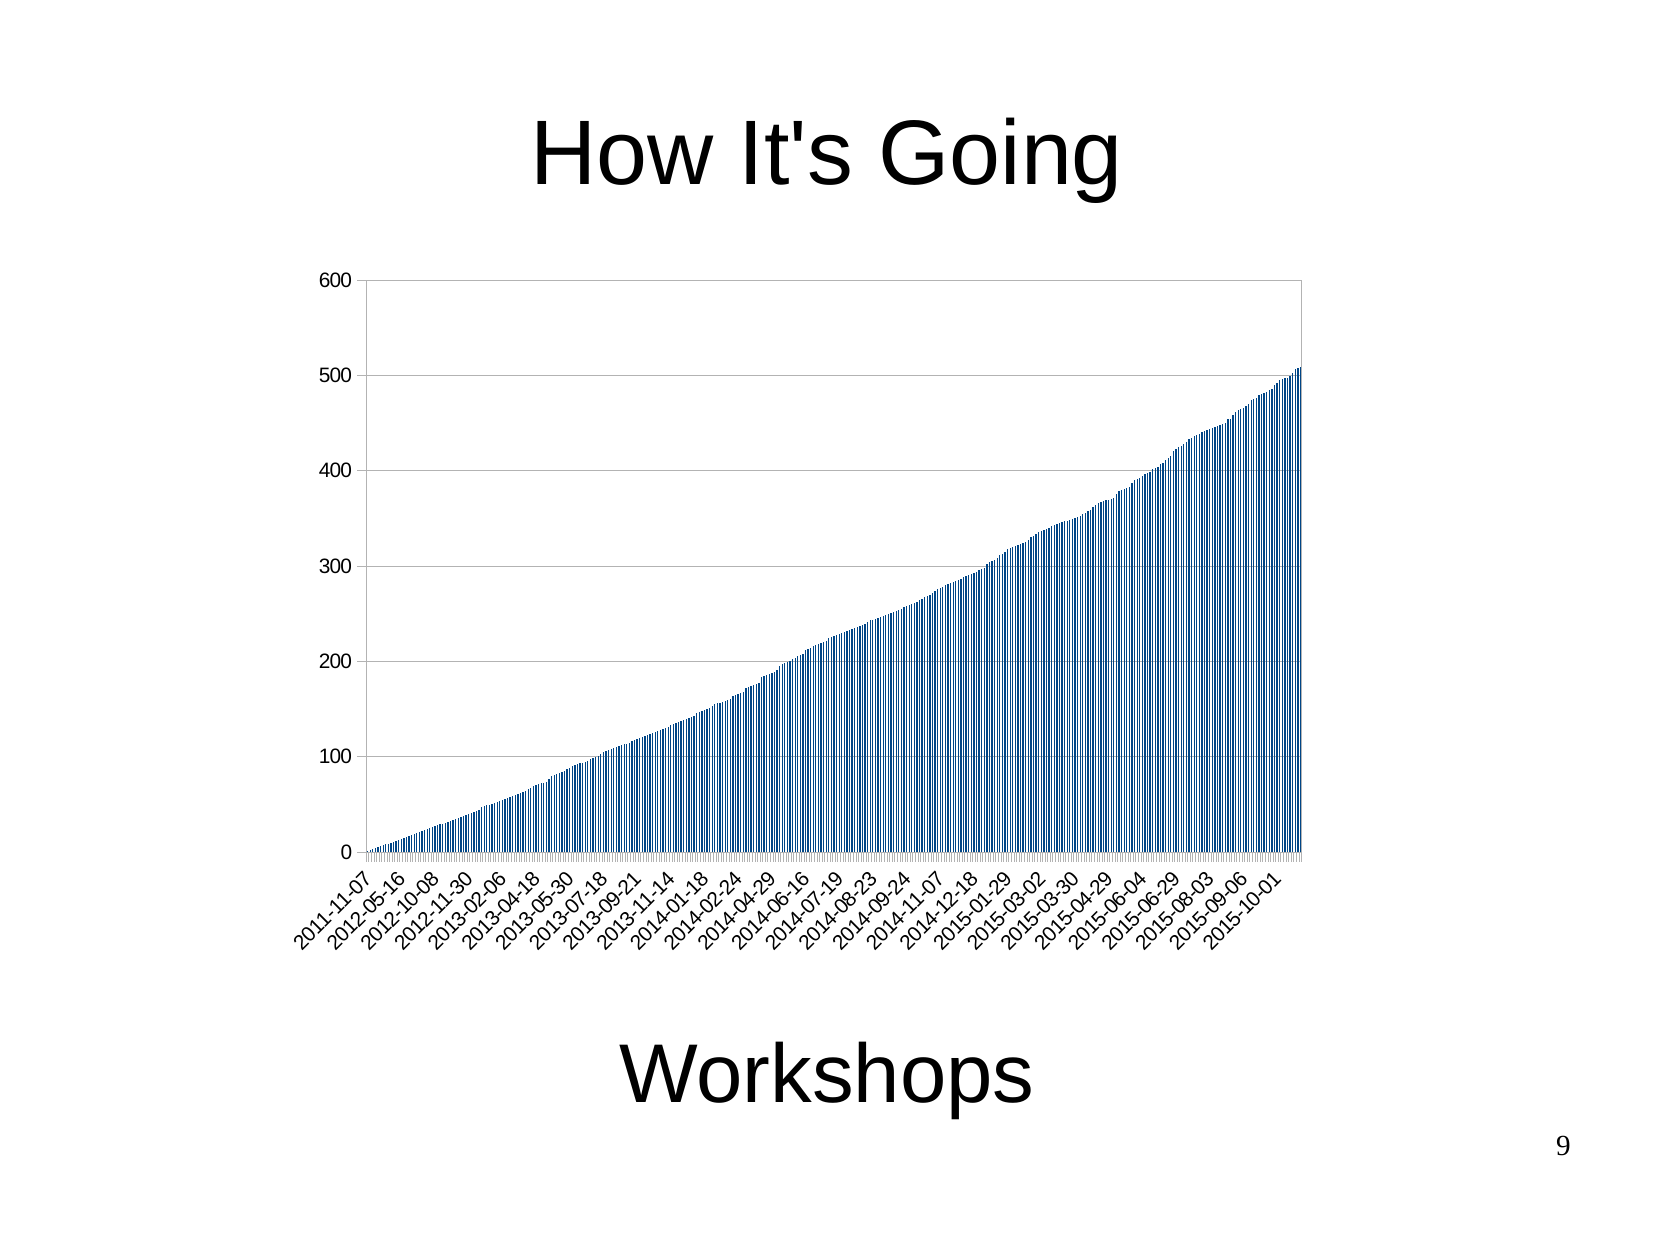

# How It's Going
### Chart
| Category | Column B |
|---|---|
| 2011-11-07 | 1.0 |
| 2012-01-18 | 2.0 |
| 2012-02-20 | 3.0 |
| 2012-02-23 | 4.0 |
| 2012-03-07 | 5.0 |
| 2012-03-26 | 6.0 |
| 2012-03-28 | 7.0 |
| 2012-04-02 | 8.0 |
| 2012-04-14 | 9.0 |
| 2012-04-15 | 10.0 |
| 2012-04-30 | 11.0 |
| 2012-05-07 | 12.0 |
| 2012-05-14 | 13.0 |
| 2012-05-16 | 14.0 |
| 2012-05-22 | 15.0 |
| 2012-06-18 | 16.0 |
| 2012-06-28 | 17.0 |
| 2012-07-09 | 18.0 |
| 2012-07-10 | 19.0 |
| 2012-07-12 | 20.0 |
| 2012-07-16 | 21.0 |
| 2012-07-19 | 22.0 |
| 2012-08-26 | 23.0 |
| 2012-09-13 | 24.0 |
| 2012-09-17 | 25.0 |
| 2012-09-28 | 26.0 |
| 2012-10-08 | 27.0 |
| 2012-10-11 | 28.0 |
| 2012-10-17 | 29.0 |
| 2012-10-18 | 30.0 |
| 2012-10-20 | 31.0 |
| 2012-10-22 | 32.0 |
| 2012-10-23 | 33.0 |
| 2012-10-25 | 34.0 |
| 2012-10-30 | 35.0 |
| 2012-11-08 | 36.0 |
| 2012-11-10 | 37.0 |
| 2012-11-15 | 38.0 |
| 2012-11-28 | 39.0 |
| 2012-11-30 | 40.0 |
| 2012-12-04 | 41.0 |
| 2012-12-10 | 42.0 |
| 2013-01-06 | 43.0 |
| 2013-01-11 | 44.0 |
| 2013-01-12 | 47.0 |
| 2013-01-21 | 48.0 |
| 2013-01-22 | 49.0 |
| 2013-01-24 | 50.0 |
| 2013-01-25 | 51.0 |
| 2013-01-30 | 52.0 |
| 2013-01-31 | 53.0 |
| 2013-02-05 | 54.0 |
| 2013-02-06 | 55.0 |
| 2013-02-07 | 56.0 |
| 2013-02-14 | 57.0 |
| 2013-02-25 | 58.0 |
| 2013-03-04 | 59.0 |
| 2013-03-07 | 60.0 |
| 2013-03-12 | 61.0 |
| 2013-03-20 | 62.0 |
| 2013-03-23 | 63.0 |
| 2013-03-24 | 64.0 |
| 2013-04-04 | 66.0 |
| 2013-04-08 | 67.0 |
| 2013-04-13 | 69.0 |
| 2013-04-18 | 70.0 |
| 2013-04-20 | 71.0 |
| 2013-04-27 | 72.0 |
| 2013-04-29 | 73.0 |
| 2013-05-02 | 74.0 |
| 2013-05-06 | 77.0 |
| 2013-05-09 | 80.0 |
| 2013-05-12 | 81.0 |
| 2013-05-13 | 82.0 |
| 2013-05-16 | 83.0 |
| 2013-05-18 | 84.0 |
| 2013-05-20 | 85.0 |
| 2013-05-23 | 87.0 |
| 2013-05-30 | 88.0 |
| 2013-06-03 | 90.0 |
| 2013-06-04 | 91.0 |
| 2013-06-06 | 92.0 |
| 2013-06-09 | 93.0 |
| 2013-06-17 | 94.0 |
| 2013-06-24 | 95.0 |
| 2013-06-25 | 96.0 |
| 2013-07-01 | 98.0 |
| 2013-07-03 | 99.0 |
| 2013-07-08 | 100.0 |
| 2013-07-11 | 101.0 |
| 2013-07-15 | 103.0 |
| 2013-07-18 | 105.0 |
| 2013-07-25 | 106.0 |
| 2013-07-27 | 107.0 |
| 2013-08-04 | 108.0 |
| 2013-08-12 | 109.0 |
| 2013-08-22 | 110.0 |
| 2013-08-23 | 111.0 |
| 2013-08-27 | 112.0 |
| 2013-08-28 | 113.0 |
| 2013-09-05 | 114.0 |
| 2013-09-12 | 115.0 |
| 2013-09-16 | 117.0 |
| 2013-09-19 | 118.0 |
| 2013-09-21 | 119.0 |
| 2013-09-23 | 120.0 |
| 2013-09-24 | 121.0 |
| 2013-09-26 | 122.0 |
| 2013-09-27 | 123.0 |
| 2013-09-30 | 124.0 |
| 2013-10-01 | 125.0 |
| 2013-10-03 | 126.0 |
| 2013-10-09 | 127.0 |
| 2013-10-17 | 128.0 |
| 2013-10-24 | 129.0 |
| 2013-10-25 | 130.0 |
| 2013-10-29 | 131.0 |
| 2013-11-14 | 133.0 |
| 2013-11-18 | 134.0 |
| 2013-11-23 | 135.0 |
| 2013-11-25 | 136.0 |
| 2013-12-03 | 138.0 |
| 2013-12-12 | 139.0 |
| 2013-12-16 | 140.0 |
| 2014-01-06 | 141.0 |
| 2014-01-07 | 142.0 |
| 2014-01-08 | 143.0 |
| 2014-01-13 | 146.0 |
| 2014-01-14 | 147.0 |
| 2014-01-16 | 148.0 |
| 2014-01-18 | 149.0 |
| 2014-01-20 | 150.0 |
| 2014-01-21 | 151.0 |
| 2014-01-27 | 153.0 |
| 2014-01-30 | 155.0 |
| 2014-01-31 | 156.0 |
| 2014-02-03 | 157.0 |
| 2014-02-10 | 158.0 |
| 2014-02-11 | 159.0 |
| 2014-02-13 | 160.0 |
| 2014-02-15 | 161.0 |
| 2014-02-18 | 164.0 |
| 2014-02-22 | 165.0 |
| 2014-02-24 | 166.0 |
| 2014-02-28 | 167.0 |
| 2014-03-10 | 168.0 |
| 2014-03-17 | 172.0 |
| 2014-03-18 | 173.0 |
| 2014-04-02 | 174.0 |
| 2014-04-03 | 175.0 |
| 2014-04-04 | 176.0 |
| 2014-04-09 | 178.0 |
| 2014-04-14 | 184.0 |
| 2014-04-23 | 185.0 |
| 2014-04-24 | 186.0 |
| 2014-04-28 | 187.0 |
| 2014-04-29 | 188.0 |
| 2014-05-05 | 189.0 |
| 2014-05-08 | 191.0 |
| 2014-05-12 | 195.0 |
| 2014-05-19 | 197.0 |
| 2014-05-23 | 198.0 |
| 2014-05-29 | 199.0 |
| 2014-06-02 | 201.0 |
| 2014-06-04 | 203.0 |
| 2014-06-05 | 204.0 |
| 2014-06-10 | 206.0 |
| 2014-06-11 | 207.0 |
| 2014-06-15 | 208.0 |
| 2014-06-16 | 212.0 |
| 2014-06-20 | 213.0 |
| 2014-06-22 | 214.0 |
| 2014-06-24 | 216.0 |
| 2014-06-25 | 217.0 |
| 2014-06-26 | 218.0 |
| 2014-06-30 | 219.0 |
| 2014-07-02 | 220.0 |
| 2014-07-08 | 222.0 |
| 2014-07-10 | 225.0 |
| 2014-07-14 | 226.0 |
| 2014-07-15 | 227.0 |
| 2014-07-17 | 228.0 |
| 2014-07-19 | 229.0 |
| 2014-07-21 | 230.0 |
| 2014-07-23 | 231.0 |
| 2014-07-24 | 232.0 |
| 2014-07-28 | 233.0 |
| 2014-07-30 | 234.0 |
| 2014-08-05 | 235.0 |
| 2014-08-06 | 236.0 |
| 2014-08-11 | 237.0 |
| 2014-08-12 | 238.0 |
| 2014-08-14 | 239.0 |
| 2014-08-18 | 241.0 |
| 2014-08-21 | 243.0 |
| 2014-08-23 | 244.0 |
| 2014-08-25 | 245.0 |
| 2014-08-26 | 246.0 |
| 2014-08-28 | 247.0 |
| 2014-09-01 | 248.0 |
| 2014-09-04 | 249.0 |
| 2014-09-10 | 250.0 |
| 2014-09-11 | 251.0 |
| 2014-09-13 | 252.0 |
| 2014-09-15 | 253.0 |
| 2014-09-16 | 254.0 |
| 2014-09-18 | 255.0 |
| 2014-09-22 | 257.0 |
| 2014-09-24 | 258.0 |
| 2014-09-25 | 259.0 |
| 2014-09-27 | 260.0 |
| 2014-09-29 | 261.0 |
| 2014-09-30 | 262.0 |
| 2014-10-06 | 265.0 |
| 2014-10-11 | 266.0 |
| 2014-10-13 | 268.0 |
| 2014-10-22 | 269.0 |
| 2014-10-30 | 270.0 |
| 2014-10-31 | 272.0 |
| 2014-11-05 | 274.0 |
| 2014-11-06 | 276.0 |
| 2014-11-07 | 277.0 |
| 2014-11-10 | 278.0 |
| 2014-11-12 | 280.0 |
| 2014-11-17 | 281.0 |
| 2014-11-24 | 282.0 |
| 2014-11-27 | 284.0 |
| 2014-12-03 | 285.0 |
| 2014-12-06 | 286.0 |
| 2014-12-08 | 287.0 |
| 2014-12-11 | 289.0 |
| 2014-12-14 | 290.0 |
| 2014-12-15 | 291.0 |
| 2014-12-16 | 292.0 |
| 2014-12-18 | 293.0 |
| 2015-01-03 | 294.0 |
| 2015-01-05 | 296.0 |
| 2015-01-06 | 297.0 |
| 2015-01-07 | 298.0 |
| 2015-01-08 | 302.0 |
| 2015-01-10 | 304.0 |
| 2015-01-11 | 305.0 |
| 2015-01-13 | 307.0 |
| 2015-01-14 | 309.0 |
| 2015-01-15 | 312.0 |
| 2015-01-26 | 313.0 |
| 2015-01-27 | 315.0 |
| 2015-01-29 | 318.0 |
| 2015-01-31 | 319.0 |
| 2015-02-01 | 320.0 |
| 2015-02-03 | 321.0 |
| 2015-02-05 | 322.0 |
| 2015-02-09 | 323.0 |
| 2015-02-11 | 324.0 |
| 2015-02-14 | 325.0 |
| 2015-02-16 | 328.0 |
| 2015-02-21 | 331.0 |
| 2015-02-23 | 332.0 |
| 2015-02-25 | 334.0 |
| 2015-02-26 | 336.0 |
| 2015-03-02 | 337.0 |
| 2015-03-03 | 338.0 |
| 2015-03-05 | 339.0 |
| 2015-03-06 | 340.0 |
| 2015-03-10 | 342.0 |
| 2015-03-16 | 343.0 |
| 2015-03-18 | 344.0 |
| 2015-03-19 | 345.0 |
| 2015-03-20 | 346.0 |
| 2015-03-21 | 347.0 |
| 2015-03-23 | 348.0 |
| 2015-03-24 | 349.0 |
| 2015-03-26 | 350.0 |
| 2015-03-30 | 351.0 |
| 2015-04-01 | 352.0 |
| 2015-04-02 | 353.0 |
| 2015-04-08 | 355.0 |
| 2015-04-09 | 356.0 |
| 2015-04-13 | 358.0 |
| 2015-04-15 | 359.0 |
| 2015-04-16 | 362.0 |
| 2015-04-17 | 364.0 |
| 2015-04-18 | 366.0 |
| 2015-04-22 | 367.0 |
| 2015-04-23 | 368.0 |
| 2015-04-27 | 369.0 |
| 2015-04-29 | 370.0 |
| 2015-04-30 | 371.0 |
| 2015-05-01 | 372.0 |
| 2015-05-04 | 376.0 |
| 2015-05-11 | 379.0 |
| 2015-05-12 | 380.0 |
| 2015-05-14 | 381.0 |
| 2015-05-19 | 382.0 |
| 2015-05-25 | 383.0 |
| 2015-05-27 | 387.0 |
| 2015-05-30 | 390.0 |
| 2015-06-02 | 392.0 |
| 2015-06-03 | 393.0 |
| 2015-06-04 | 395.0 |
| 2015-06-08 | 397.0 |
| 2015-06-09 | 398.0 |
| 2015-06-12 | 399.0 |
| 2015-06-15 | 402.0 |
| 2015-06-16 | 403.0 |
| 2015-06-17 | 404.0 |
| 2015-06-18 | 407.0 |
| 2015-06-19 | 408.0 |
| 2015-06-22 | 412.0 |
| 2015-06-23 | 414.0 |
| 2015-06-24 | 416.0 |
| 2015-06-25 | 421.0 |
| 2015-06-29 | 423.0 |
| 2015-07-02 | 425.0 |
| 2015-07-03 | 426.0 |
| 2015-07-06 | 428.0 |
| 2015-07-09 | 430.0 |
| 2015-07-13 | 433.0 |
| 2015-07-15 | 435.0 |
| 2015-07-16 | 437.0 |
| 2015-07-20 | 438.0 |
| 2015-07-22 | 439.0 |
| 2015-07-23 | 441.0 |
| 2015-07-24 | 442.0 |
| 2015-07-27 | 443.0 |
| 2015-08-03 | 444.0 |
| 2015-08-04 | 445.0 |
| 2015-08-05 | 446.0 |
| 2015-08-06 | 447.0 |
| 2015-08-10 | 448.0 |
| 2015-08-13 | 449.0 |
| 2015-08-17 | 450.0 |
| 2015-08-20 | 454.0 |
| 2015-08-21 | 455.0 |
| 2015-08-24 | 459.0 |
| 2015-08-26 | 462.0 |
| 2015-08-27 | 464.0 |
| 2015-09-03 | 465.0 |
| 2015-09-06 | 466.0 |
| 2015-09-07 | 468.0 |
| 2015-09-08 | 470.0 |
| 2015-09-10 | 474.0 |
| 2015-09-14 | 475.0 |
| 2015-09-15 | 477.0 |
| 2015-09-17 | 480.0 |
| 2015-09-19 | 481.0 |
| 2015-09-22 | 482.0 |
| 2015-09-23 | 483.0 |
| 2015-09-24 | 485.0 |
| 2015-09-26 | 486.0 |
| 2015-09-28 | 490.0 |
| 2015-10-01 | 492.0 |
| 2015-10-03 | 495.0 |
| 2015-10-05 | 496.0 |
| 2015-10-06 | 497.0 |
| 2015-10-07 | 498.0 |
| 2015-10-12 | 500.0 |
| 2015-10-17 | 503.0 |
| 2015-10-19 | 507.0 |
| 2015-10-21 | 508.0 |
| 2015-10-22 | 509.0 |Workshops
9